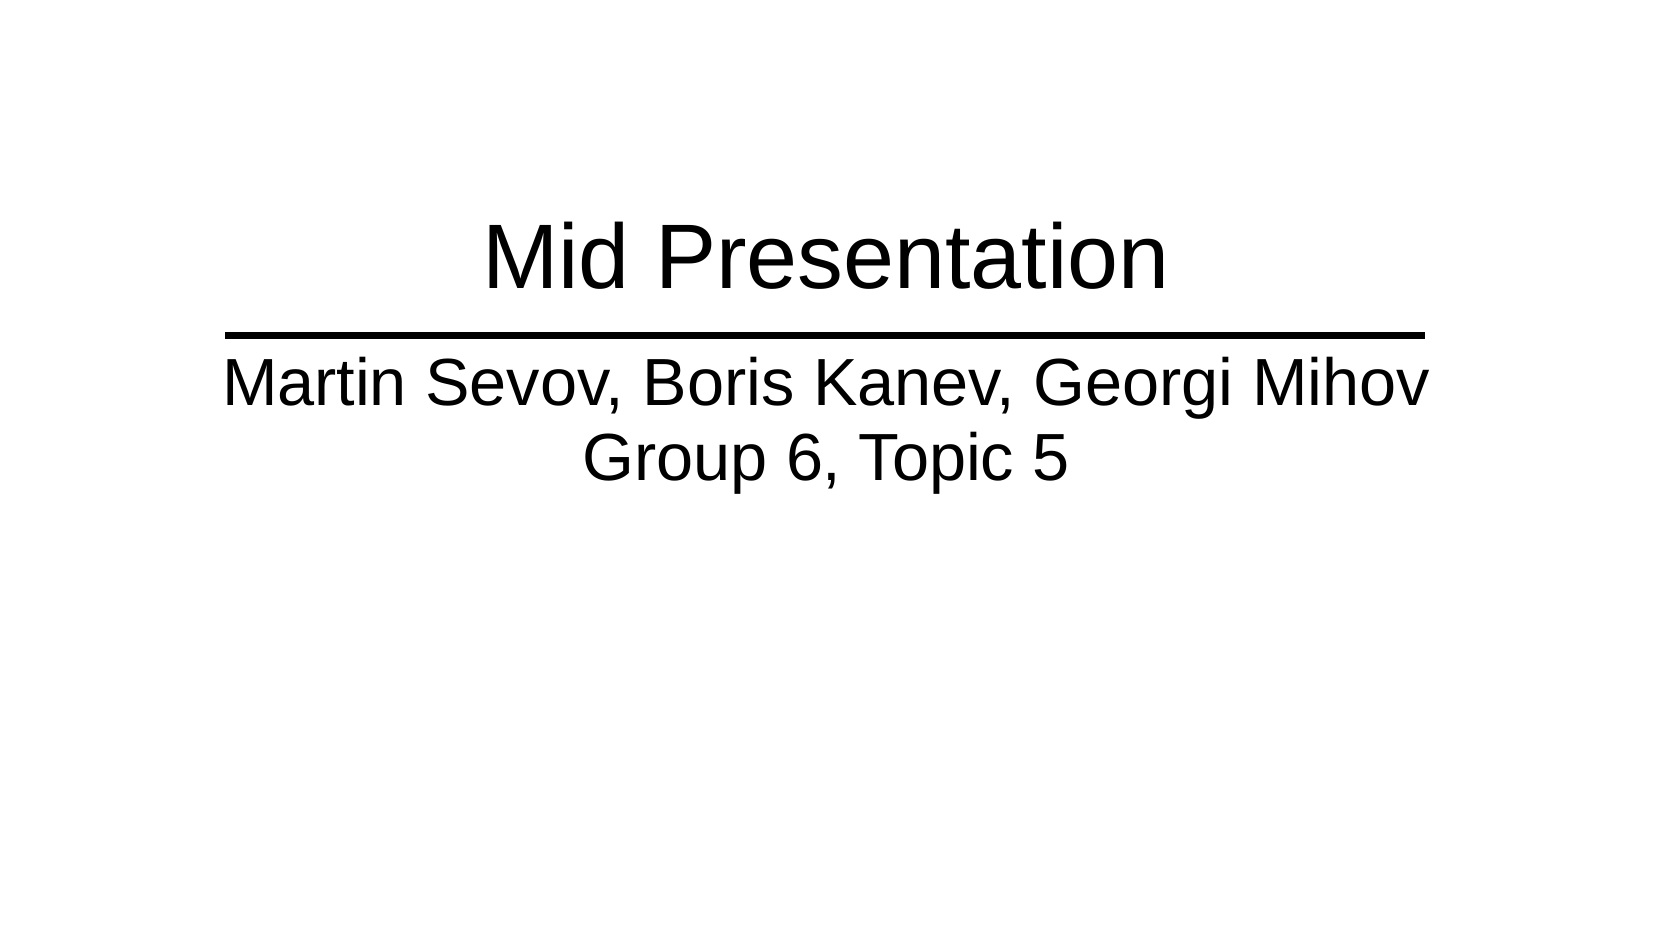

# Mid Presentation
Martin Sevov, Boris Kanev, Georgi Mihov
Group 6, Topic 5